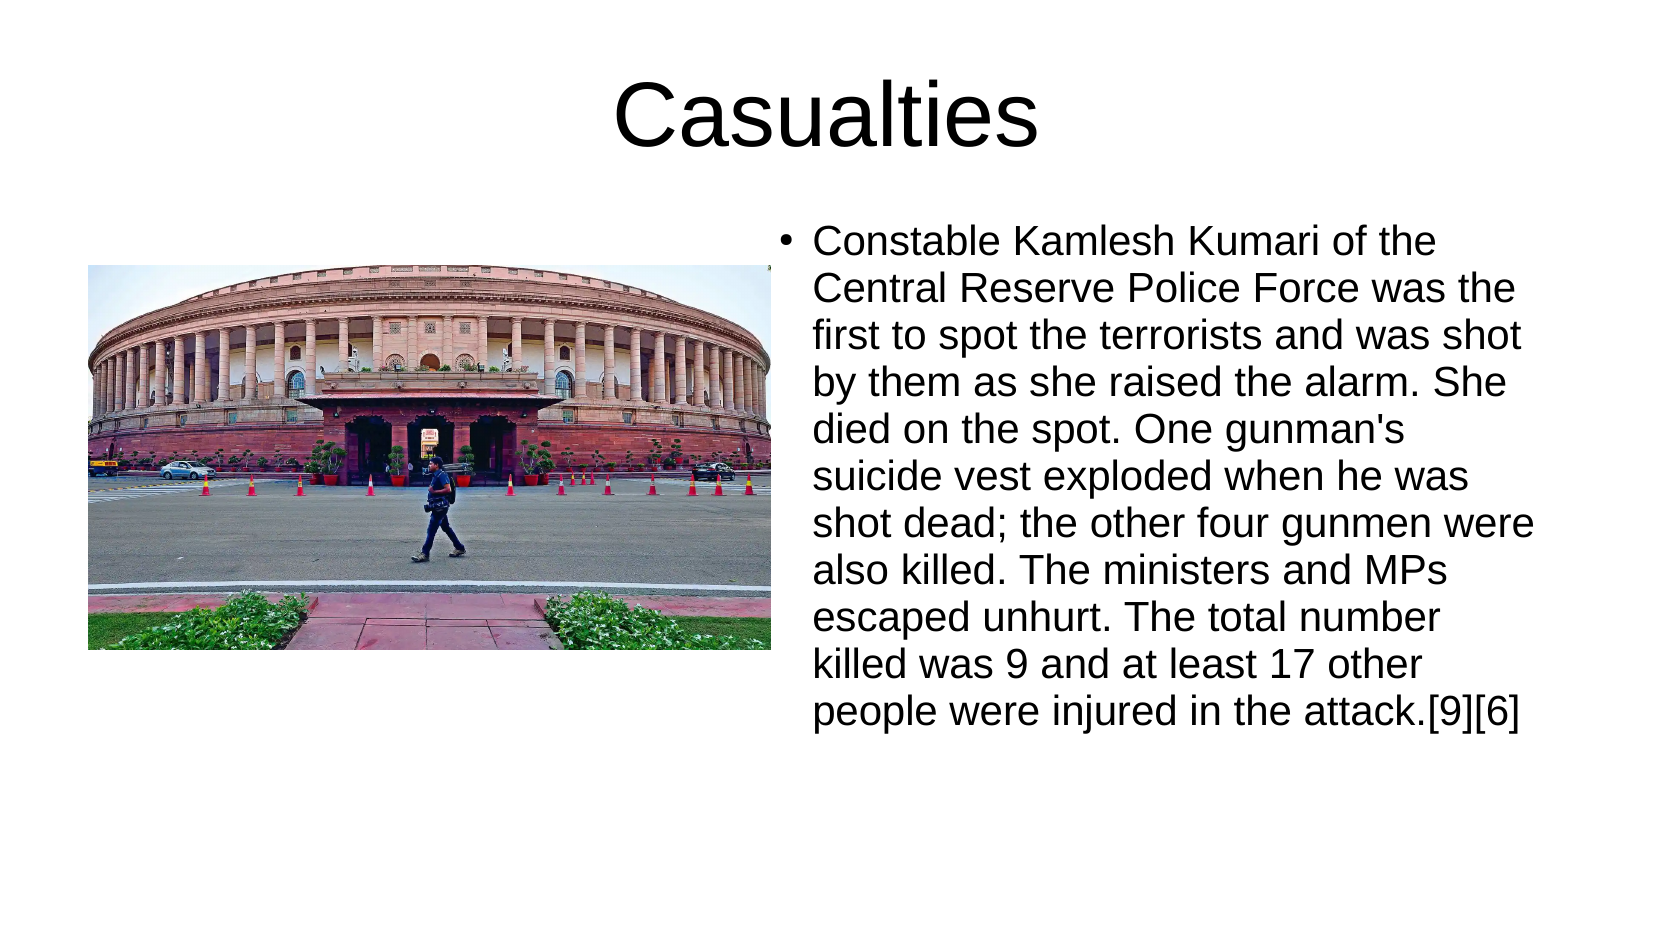

# Casualties
Constable Kamlesh Kumari of the Central Reserve Police Force was the first to spot the terrorists and was shot by them as she raised the alarm. She died on the spot. One gunman's suicide vest exploded when he was shot dead; the other four gunmen were also killed. The ministers and MPs escaped unhurt. The total number killed was 9 and at least 17 other people were injured in the attack.[9][6]